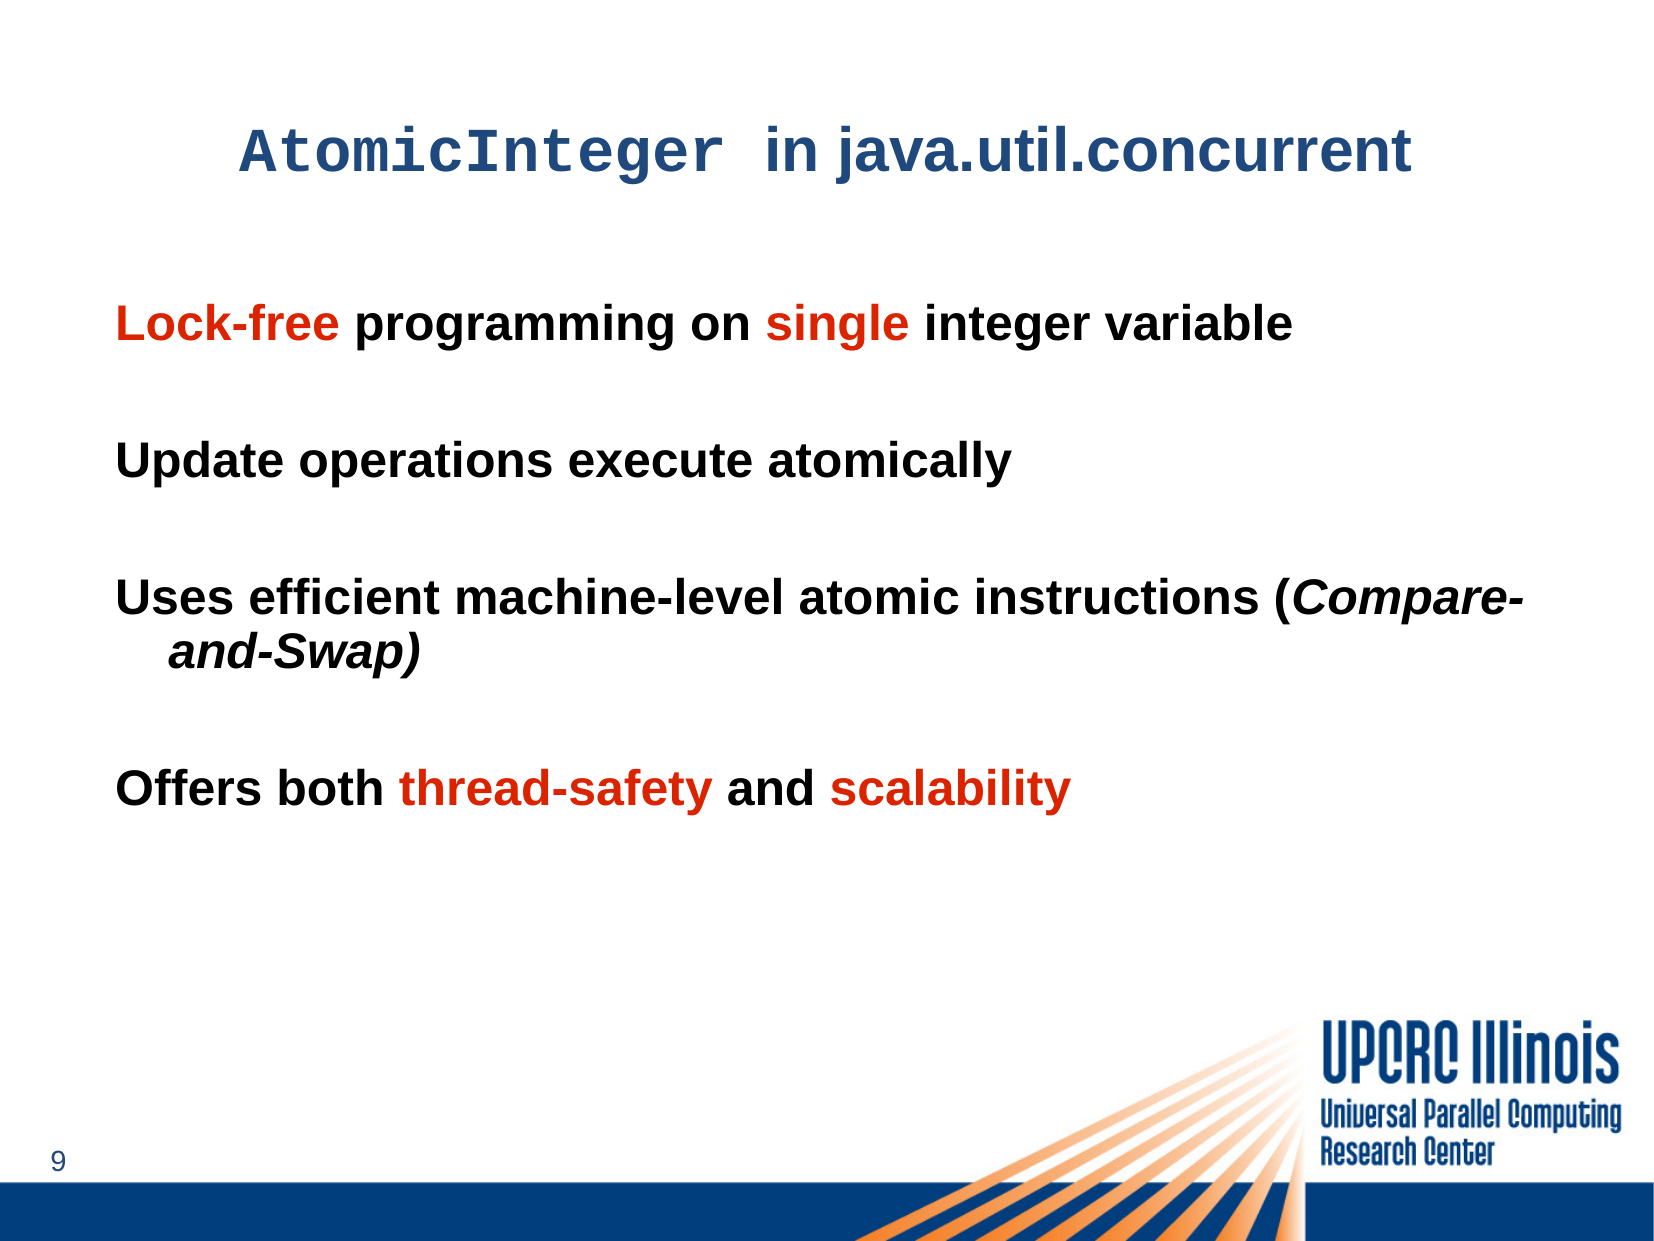

# AtomicInteger in java.util.concurrent
Lock-free programming on single integer variable
Update operations execute atomically
Uses efficient machine-level atomic instructions (Compare-and-Swap)
Offers both thread-safety and scalability
9